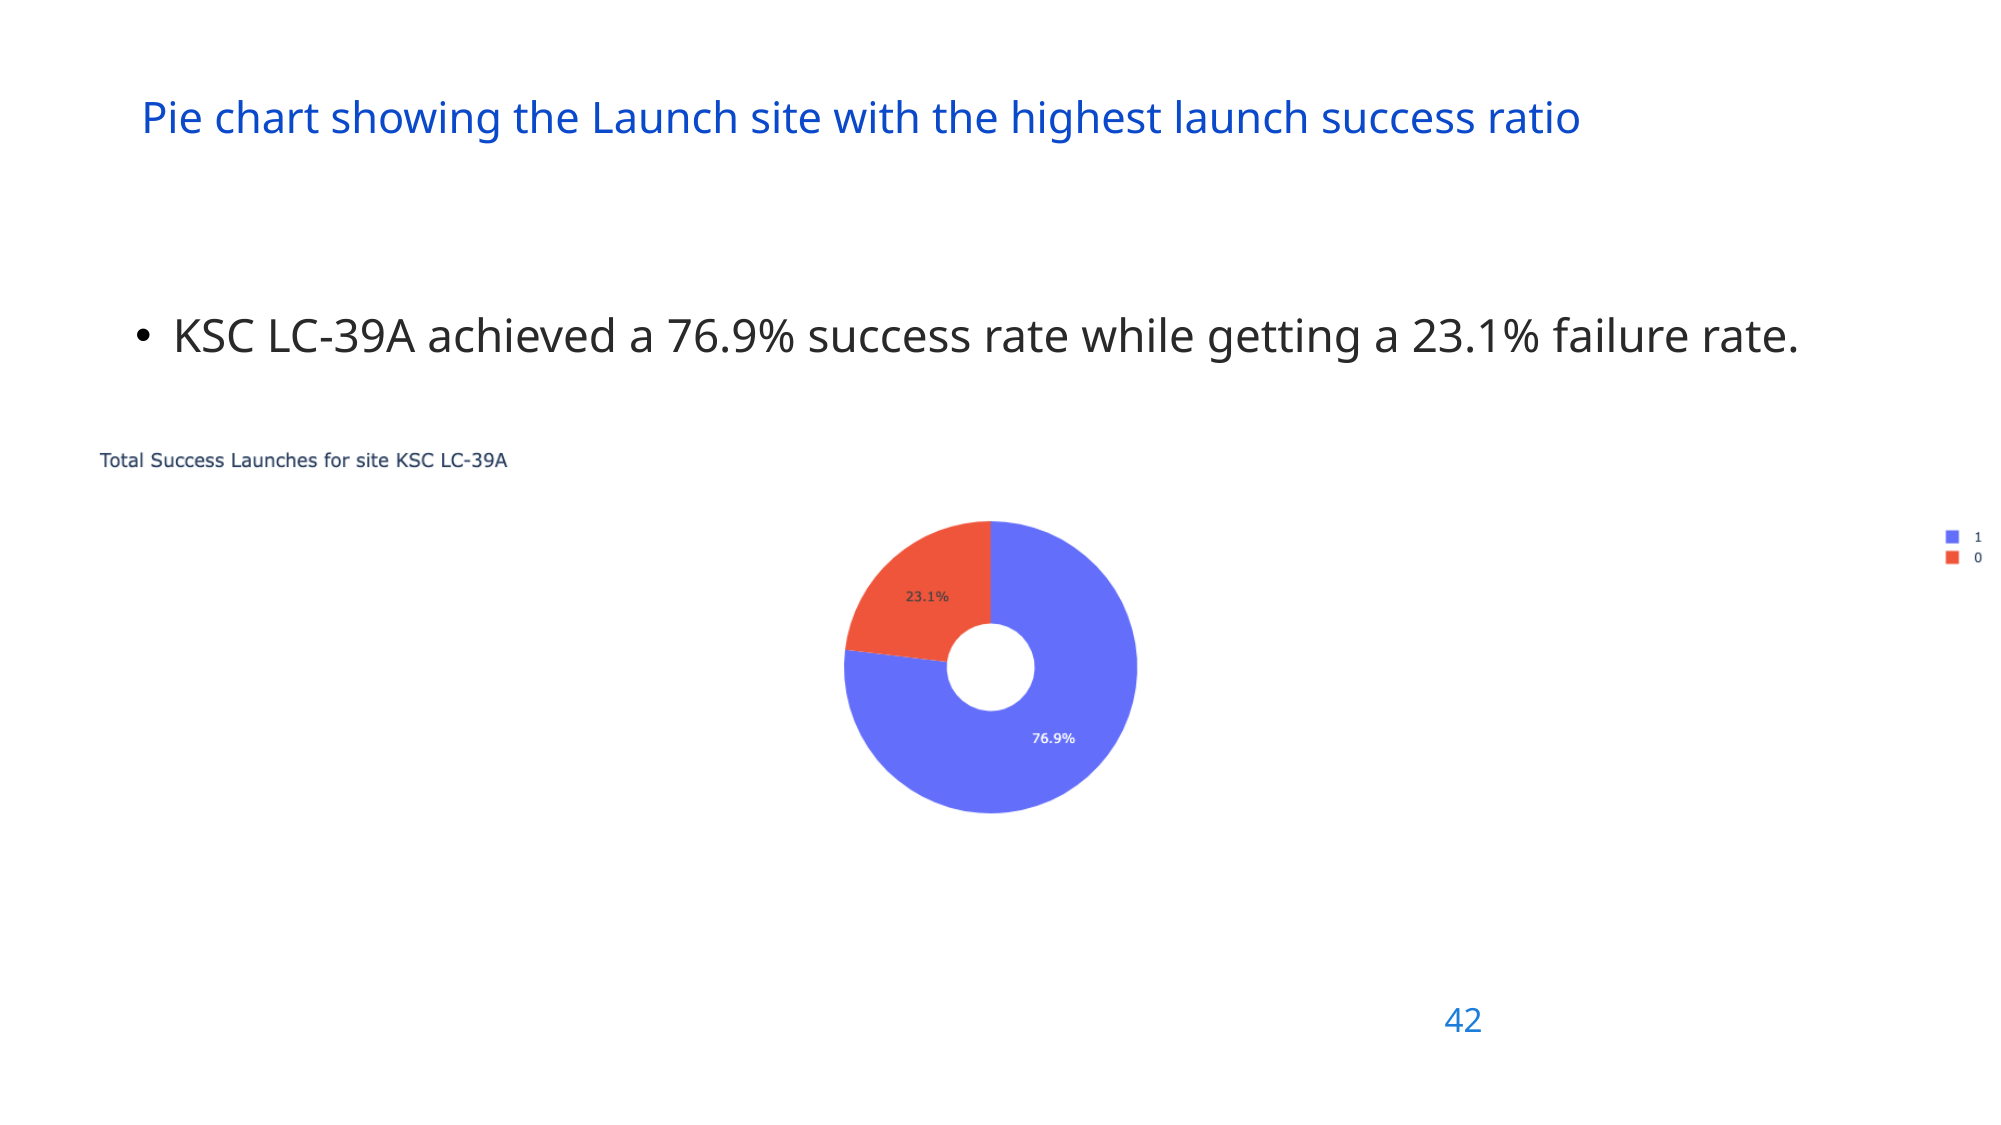

Pie chart showing the Launch site with the highest launch success ratio
# KSC LC-39A achieved a 76.9% success rate while getting a 23.1% failure rate.